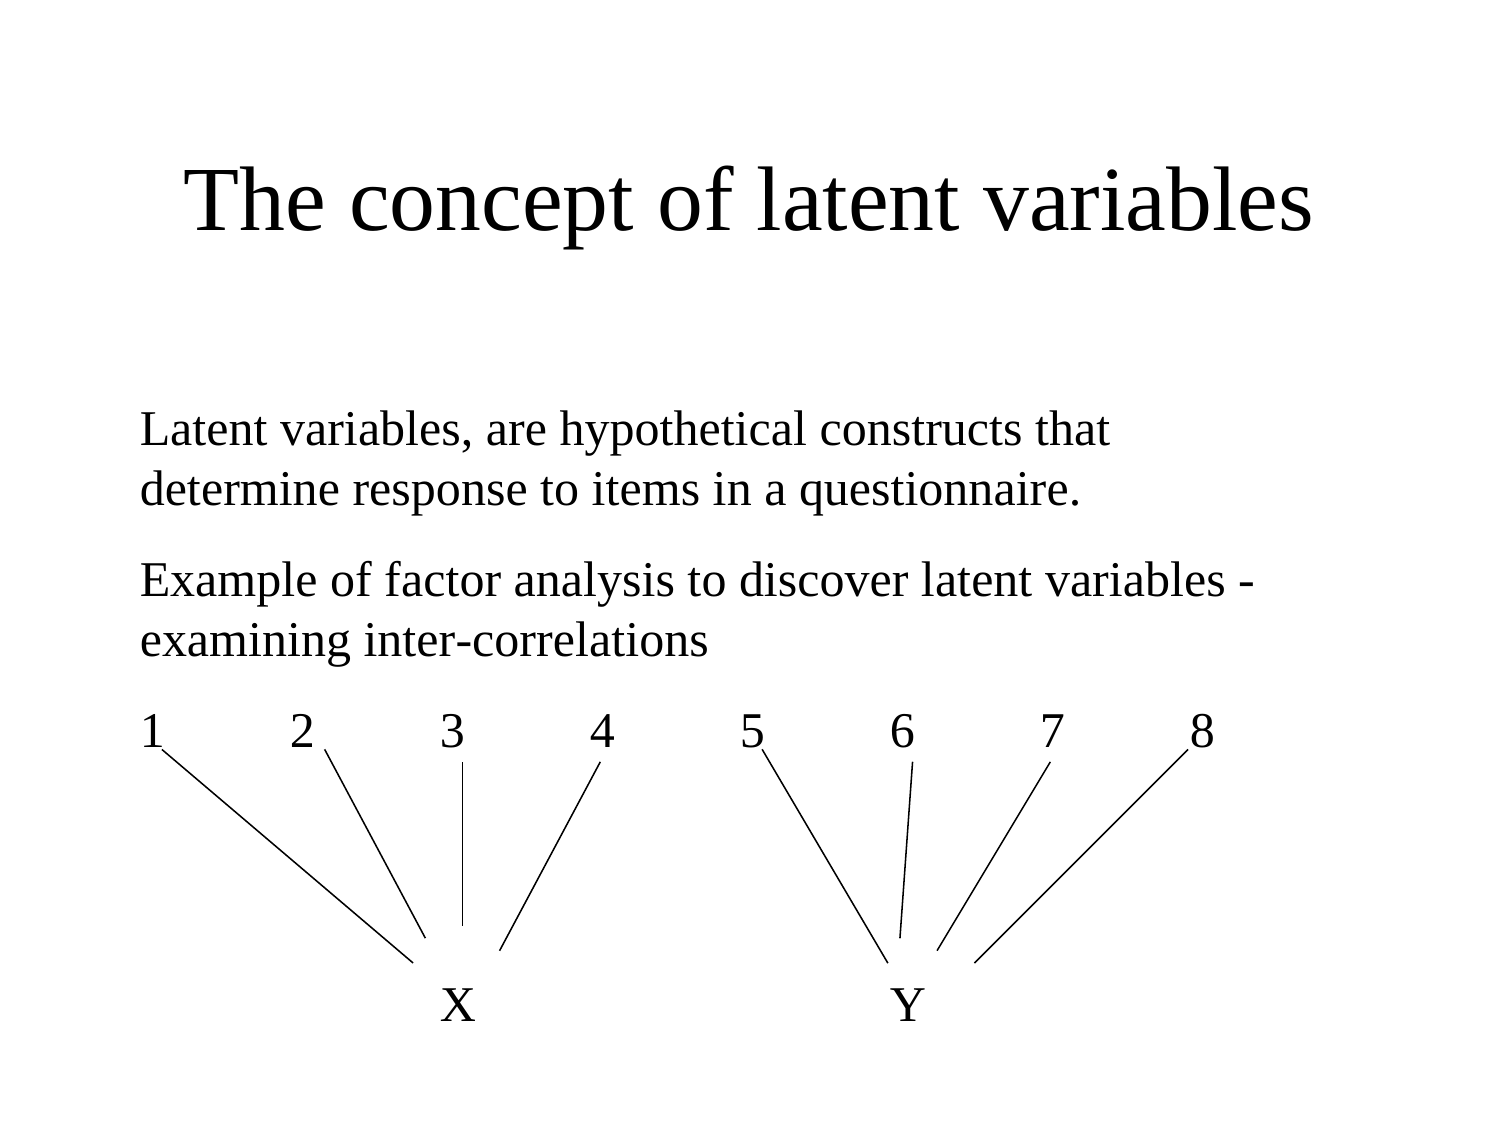

# The concept of latent variables
Latent variables, are hypothetical constructs that determine response to items in a questionnaire.
Example of factor analysis to discover latent variables - examining inter-correlations
1	2	3	4	5	6	7	8
		X			Y